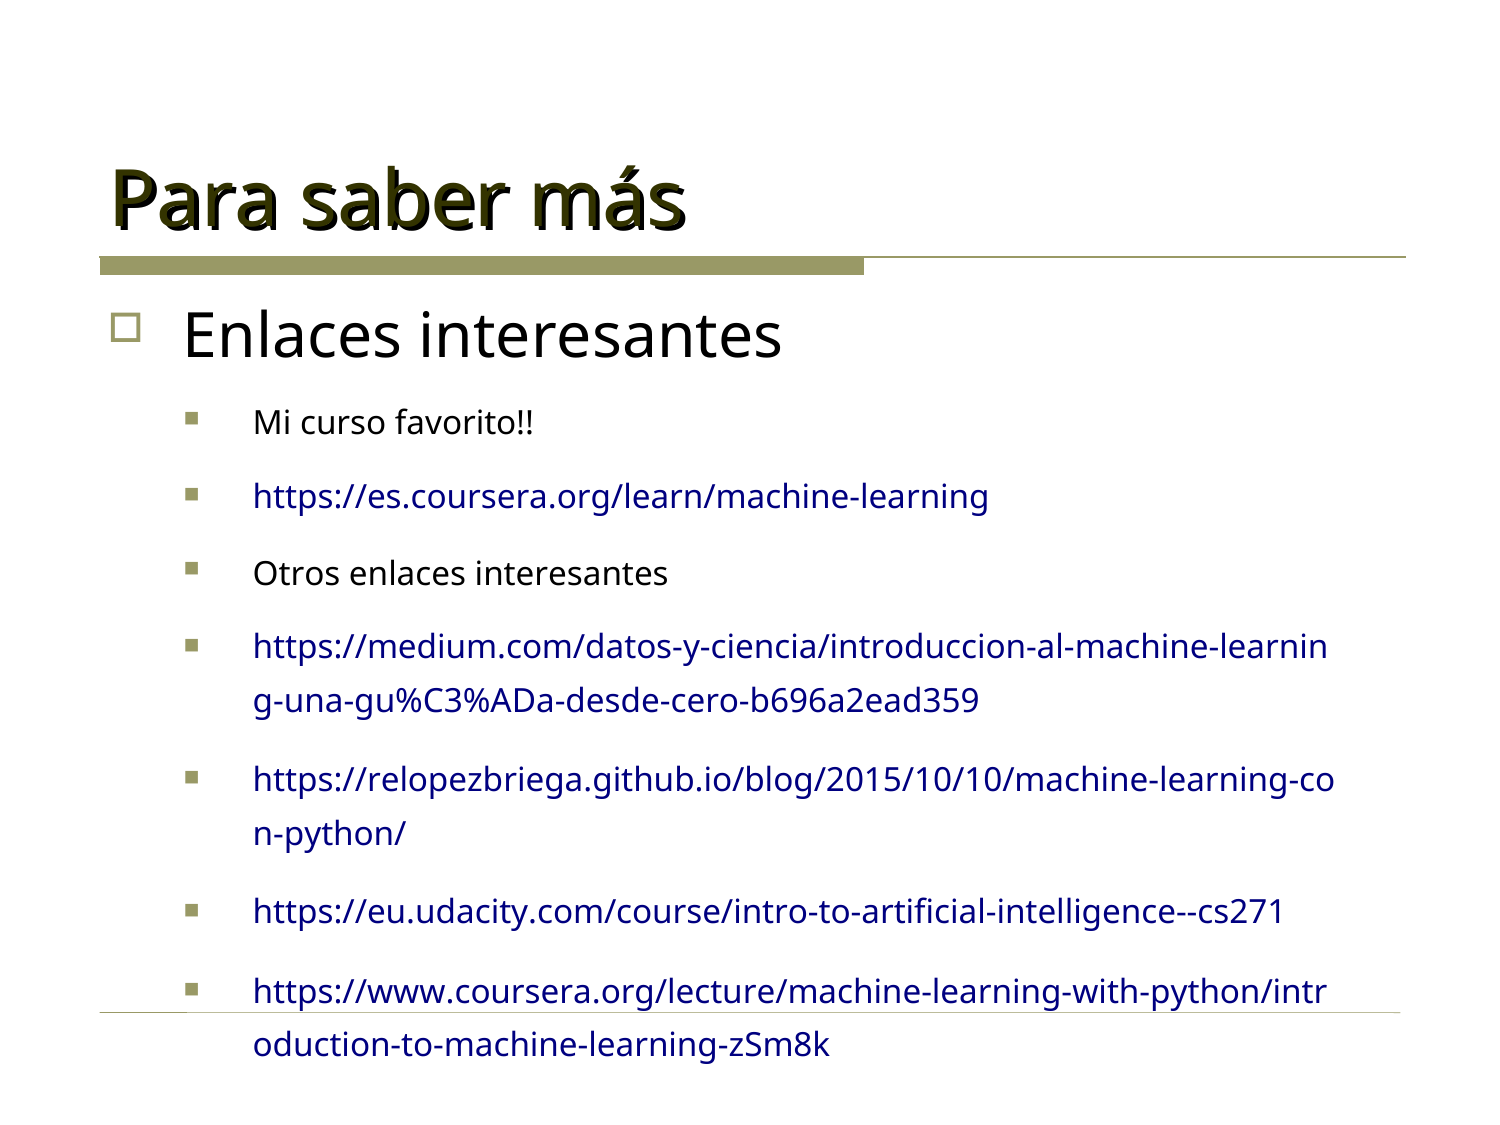

# Para saber más
Enlaces interesantes
Mi curso favorito!!
https://es.coursera.org/learn/machine-learning
Otros enlaces interesantes
https://medium.com/datos-y-ciencia/introduccion-al-machine-learning-una-gu%C3%ADa-desde-cero-b696a2ead359
https://relopezbriega.github.io/blog/2015/10/10/machine-learning-con-python/
https://eu.udacity.com/course/intro-to-artificial-intelligence--cs271
https://www.coursera.org/lecture/machine-learning-with-python/introduction-to-machine-learning-zSm8k